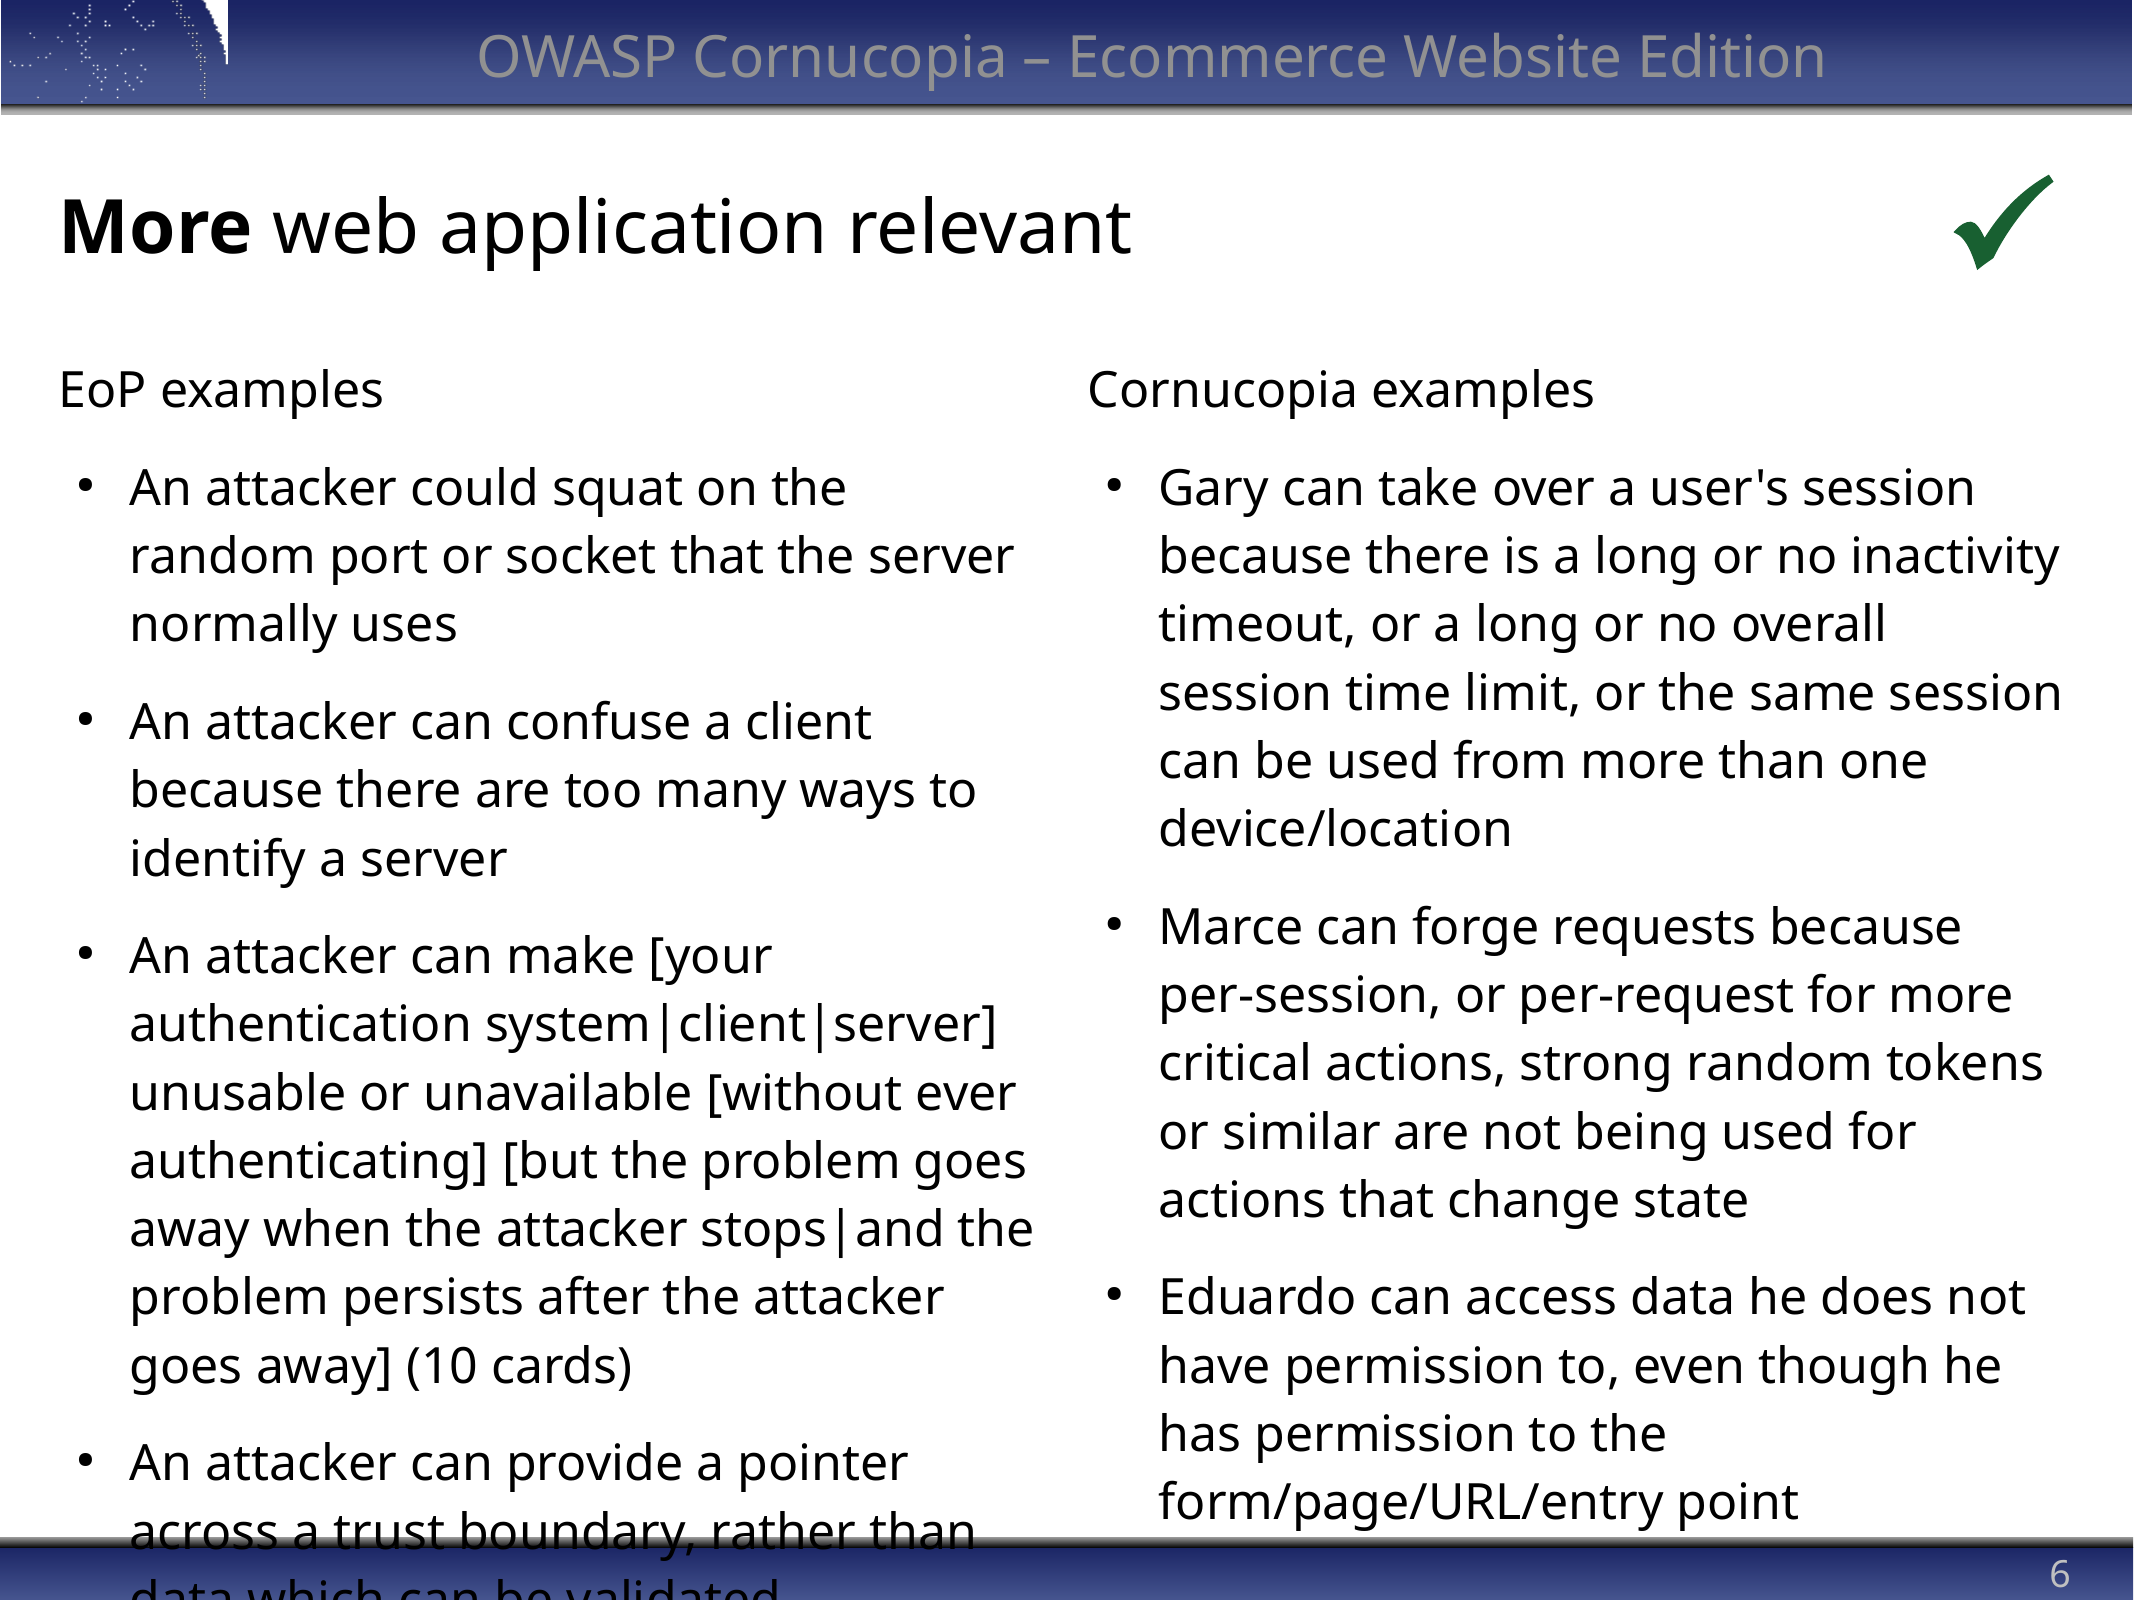

# More web application relevant
ü
EoP examples
An attacker could squat on the random port or socket that the server normally uses
An attacker can confuse a client because there are too many ways to identify a server
An attacker can make [your authentication system|client|server] unusable or unavailable [without ever authenticating] [but the problem goes away when the attacker stops|and the problem persists after the attacker goes away] (10 cards)
An attacker can provide a pointer across a trust boundary, rather than data which can be validated
Cornucopia examples
Gary can take over a user's session because there is a long or no inactivity timeout, or a long or no overall session time limit, or the same session can be used from more than one device/location
Marce can forge requests because per-session, or per-request for more critical actions, strong random tokens or similar are not being used for actions that change state
Eduardo can access data he does not have permission to, even though he has permission to the form/page/URL/entry point